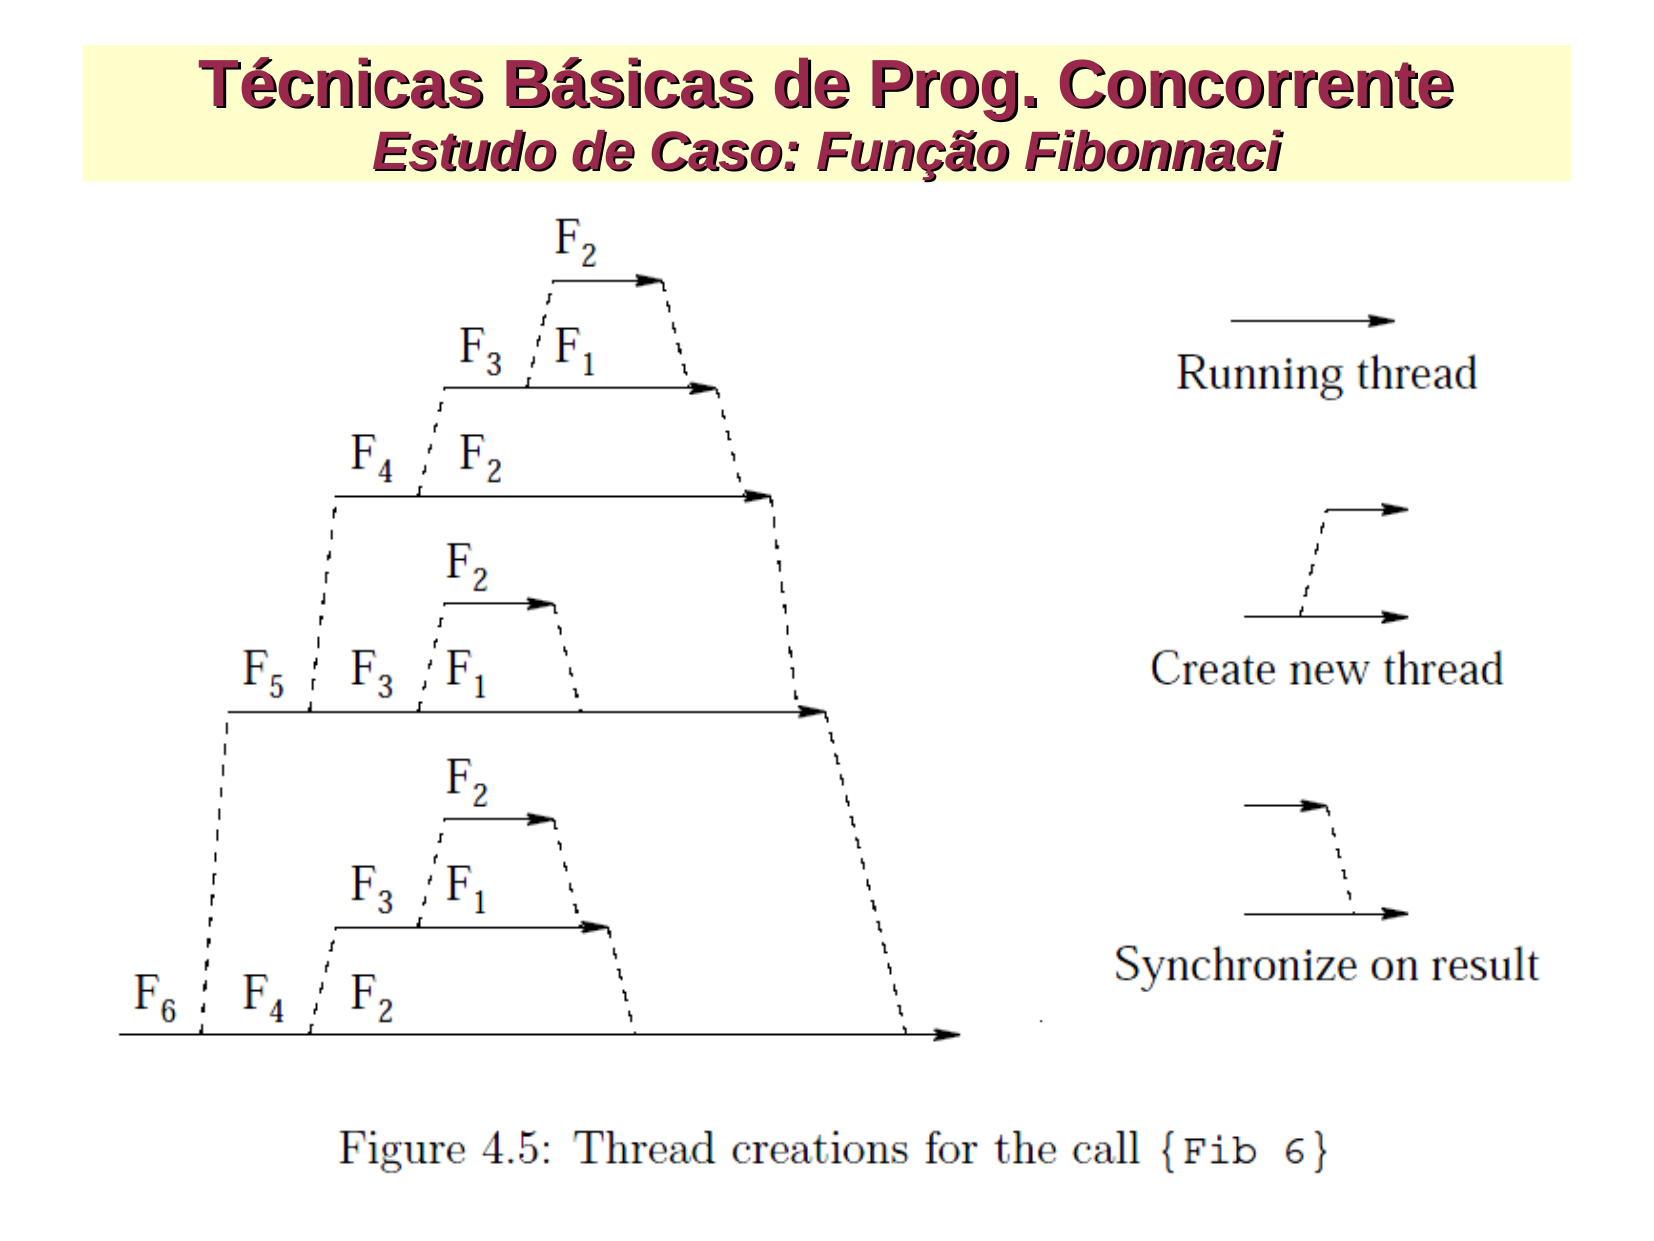

# Técnicas Básicas de Prog. Concorrente Estudo de Caso: Função Fibonnaci